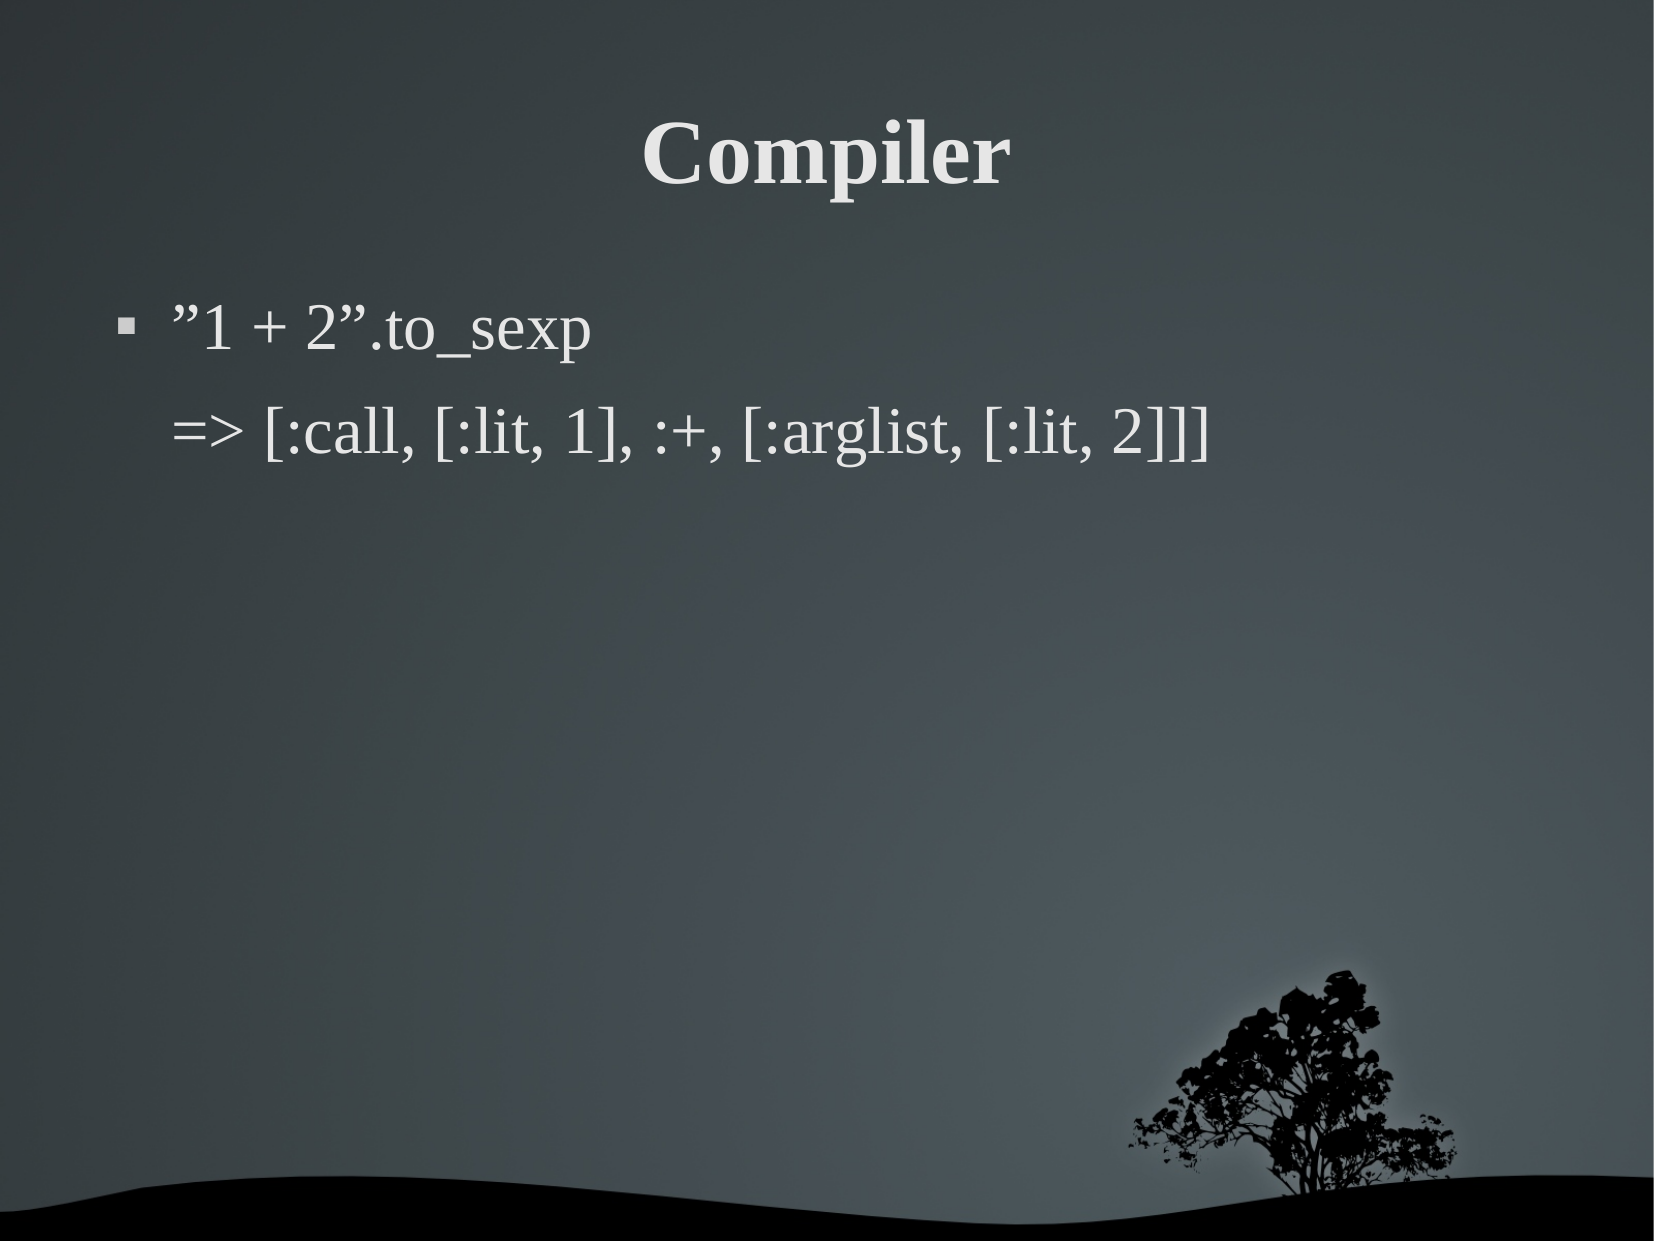

# Compiler
”1 + 2”.to_sexp
=> [:call, [:lit, 1], :+, [:arglist, [:lit, 2]]]